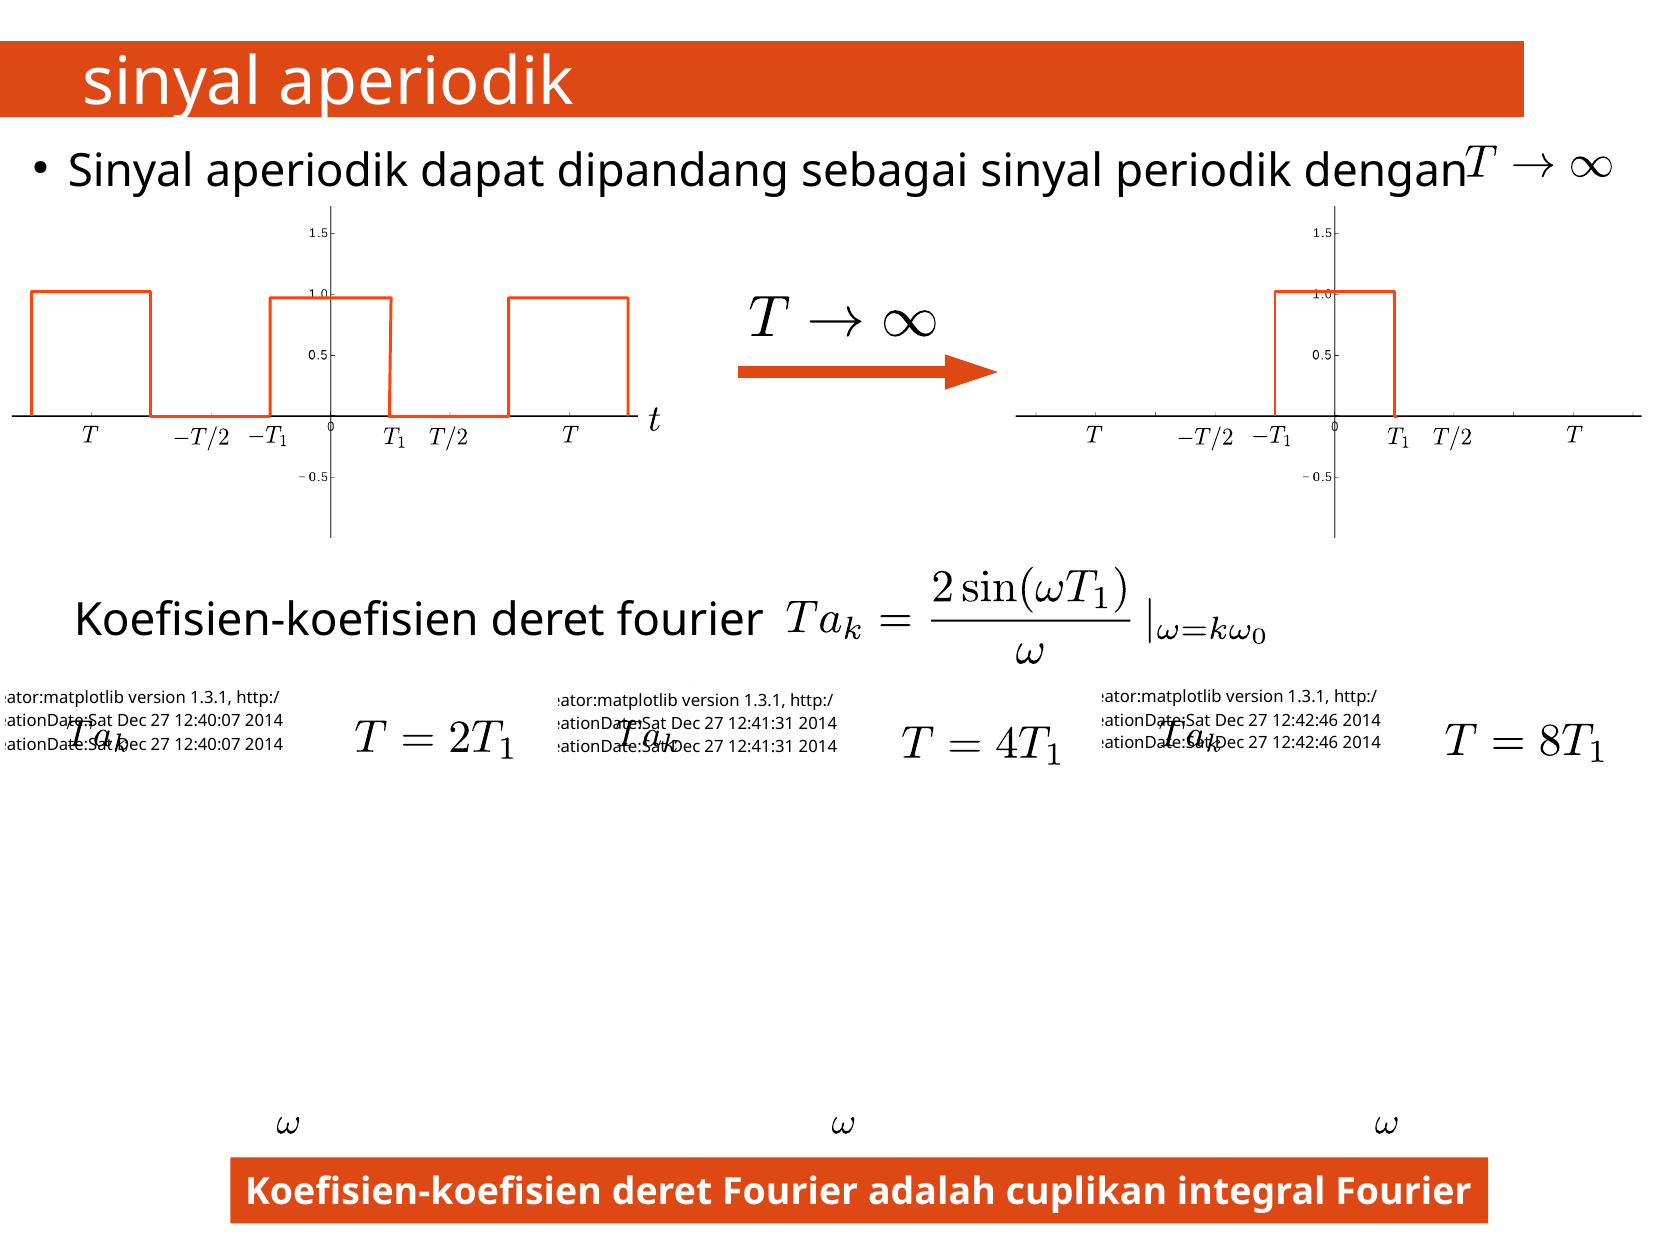

sinyal aperiodik
Sinyal aperiodik dapat dipandang sebagai sinyal periodik dengan
Koefisien-koefisien deret fourier
Koefisien-koefisien deret Fourier adalah cuplikan integral Fourier